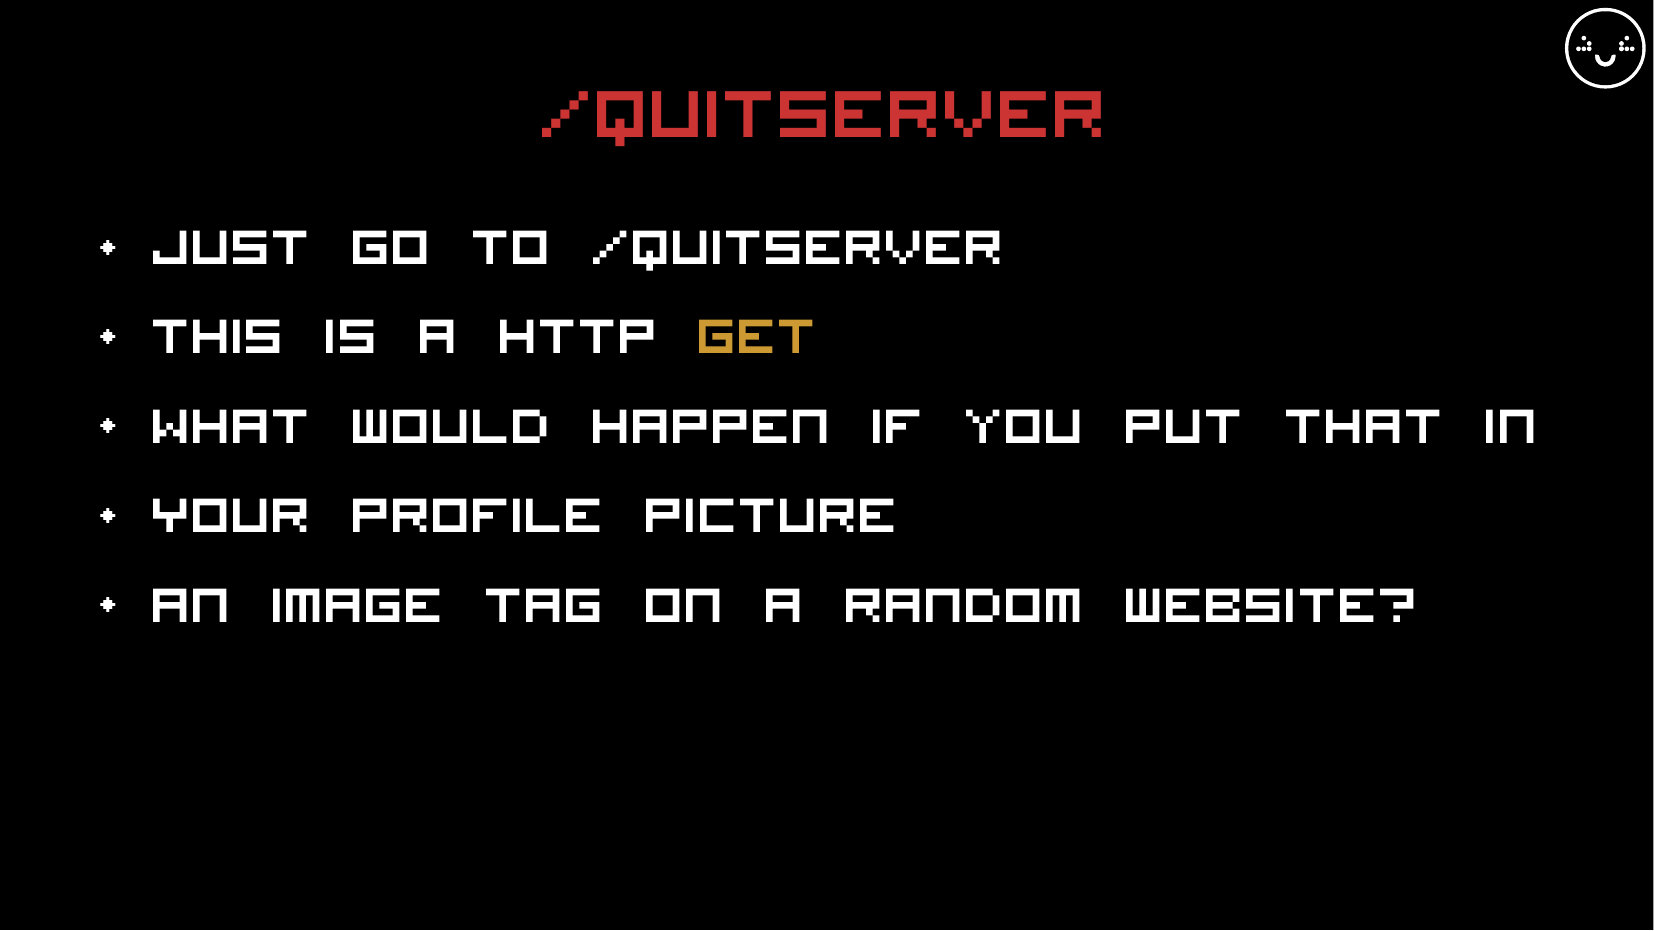

# /quitserver
Just go to /quitserver
This is a http get
What would happen if you put that in
Your profile picture
An image tag on a random website?